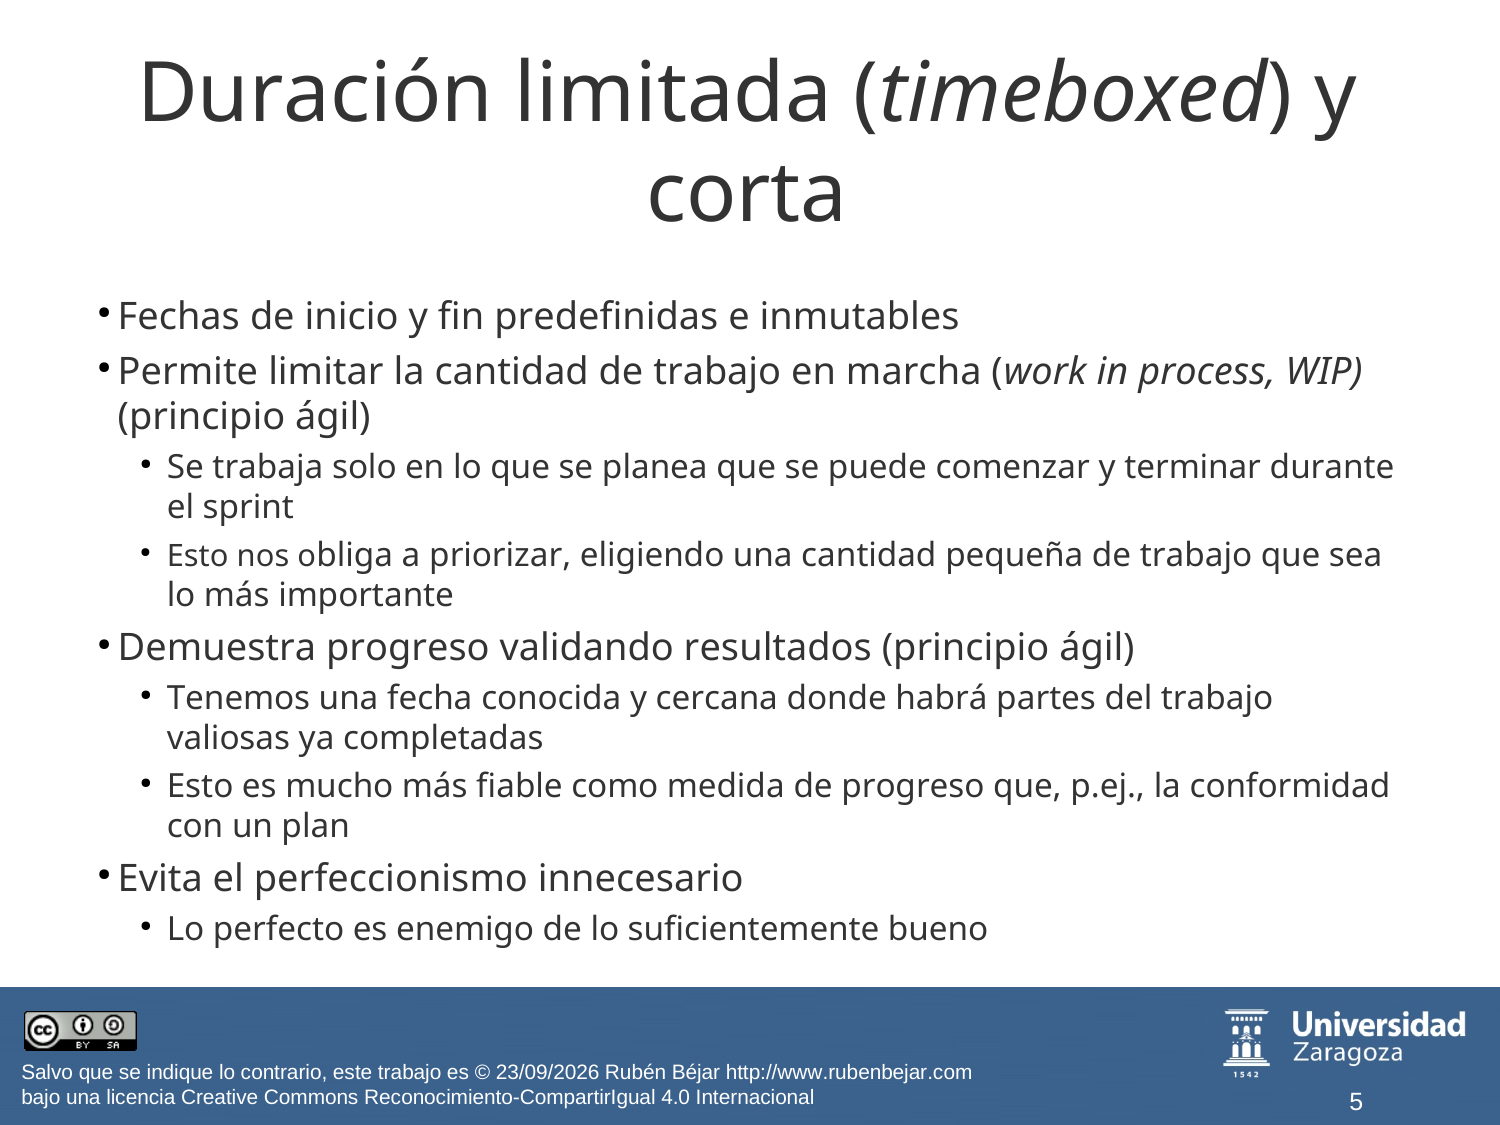

# Duración limitada (timeboxed) y corta
Fechas de inicio y fin predefinidas e inmutables
Permite limitar la cantidad de trabajo en marcha (work in process, WIP) (principio ágil)
Se trabaja solo en lo que se planea que se puede comenzar y terminar durante el sprint
Esto nos obliga a priorizar, eligiendo una cantidad pequeña de trabajo que sea lo más importante
Demuestra progreso validando resultados (principio ágil)
Tenemos una fecha conocida y cercana donde habrá partes del trabajo valiosas ya completadas
Esto es mucho más fiable como medida de progreso que, p.ej., la conformidad con un plan
Evita el perfeccionismo innecesario
Lo perfecto es enemigo de lo suficientemente bueno